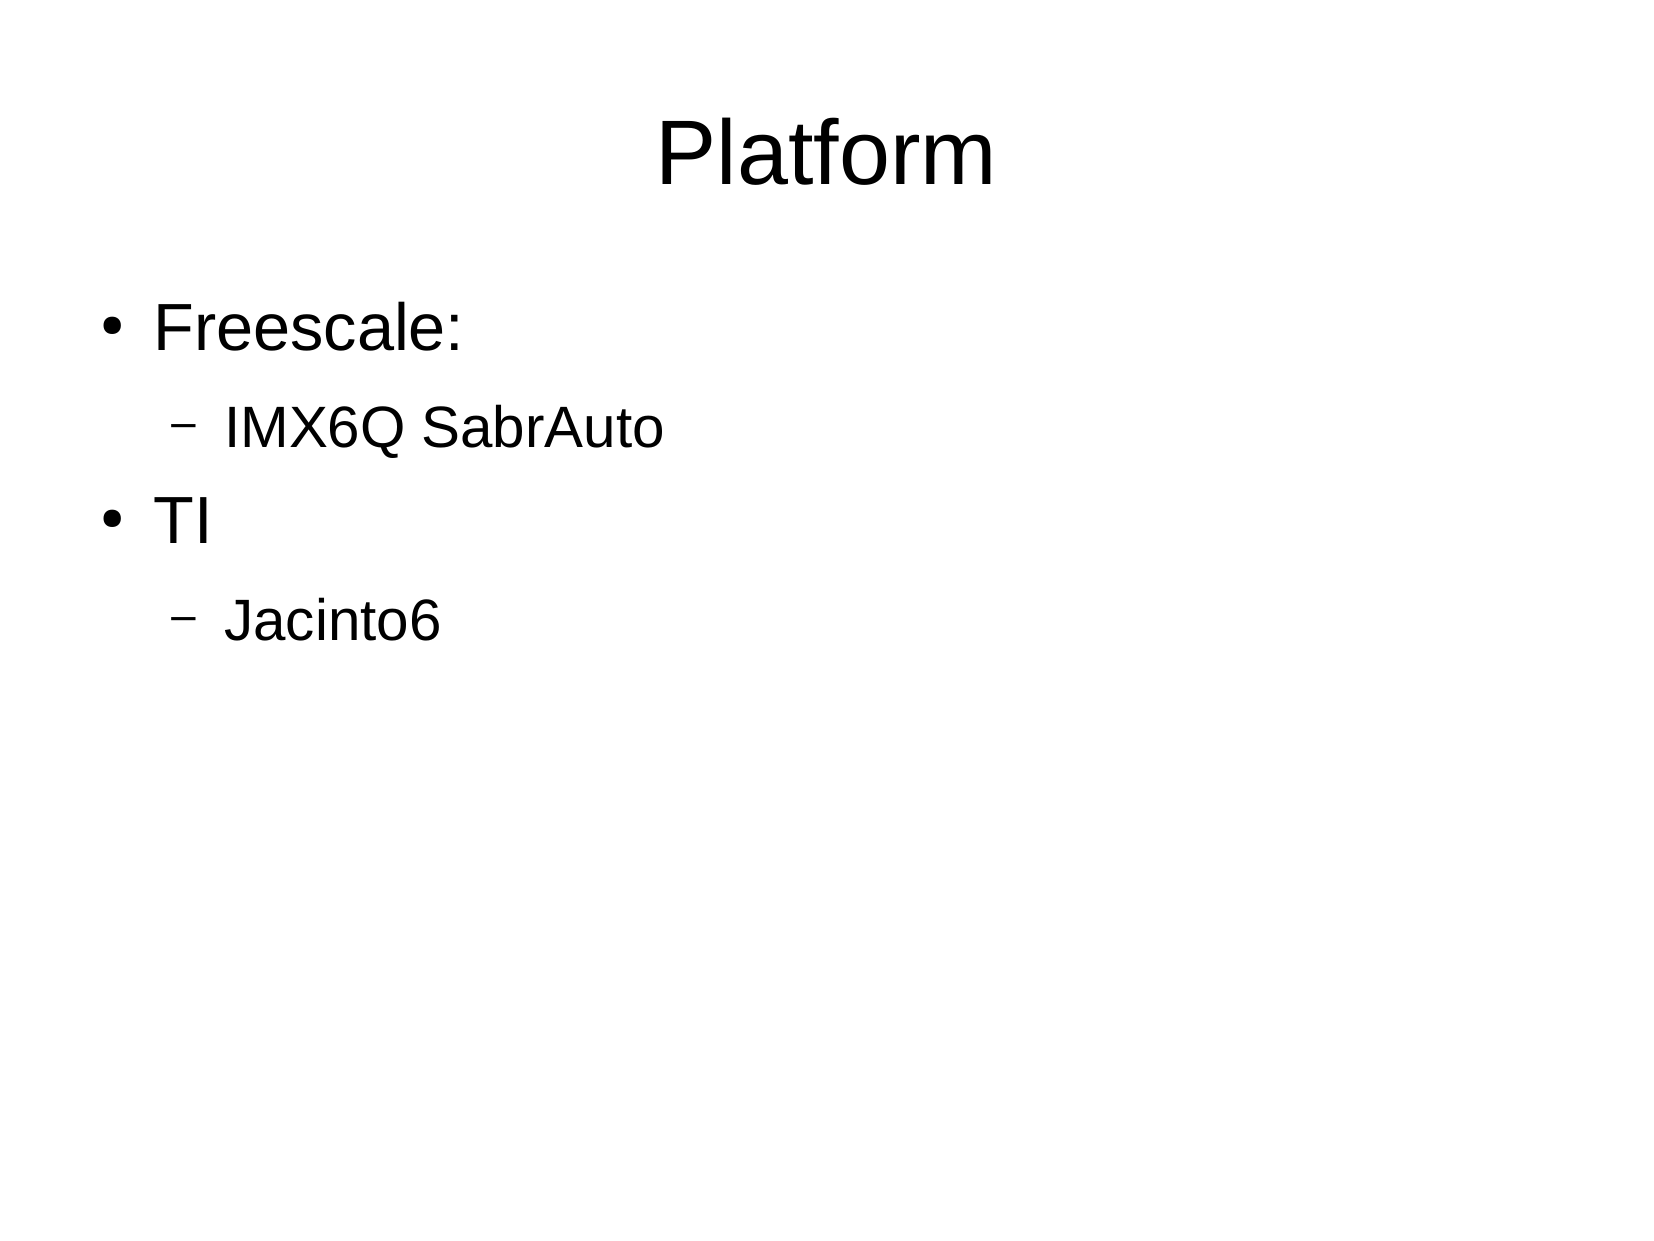

# Platform
Freescale:
IMX6Q SabrAuto
TI
Jacinto6